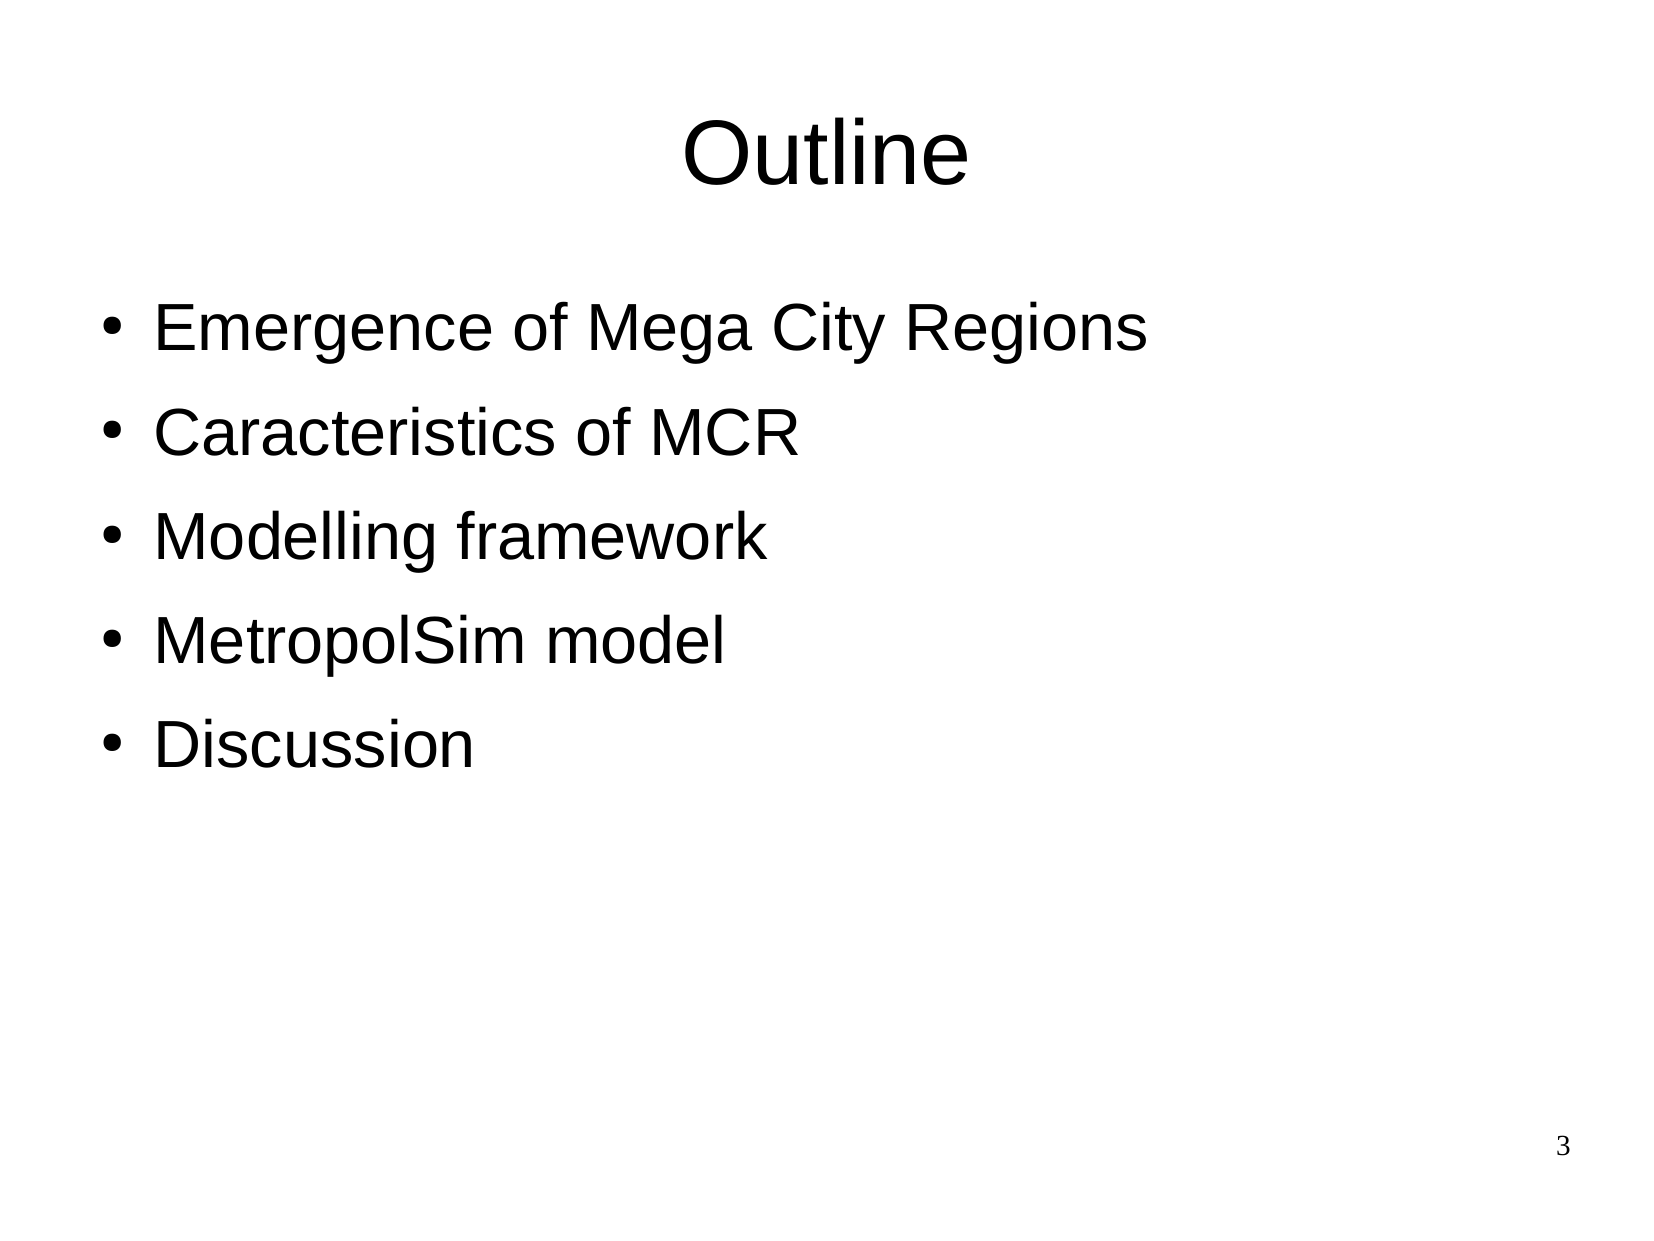

# Outline
Emergence of Mega City Regions
Caracteristics of MCR
Modelling framework
MetropolSim model
Discussion
3